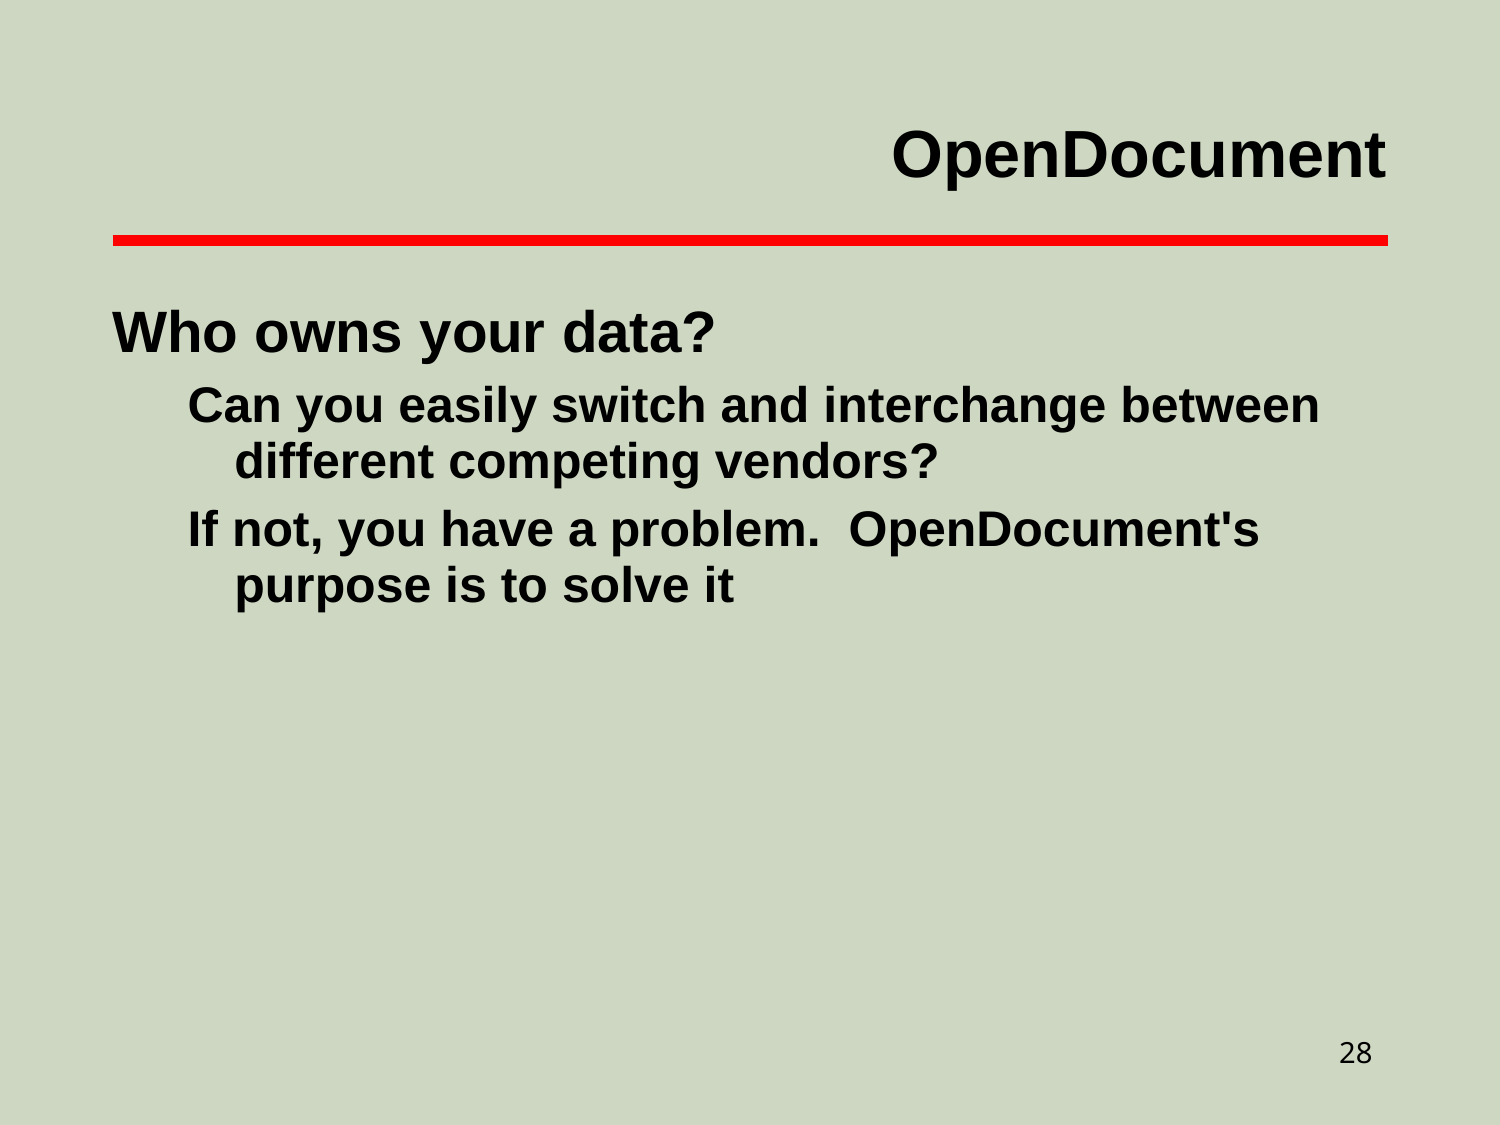

# OpenDocument
Who owns your data?
Can you easily switch and interchange between different competing vendors?
If not, you have a problem. OpenDocument's purpose is to solve it